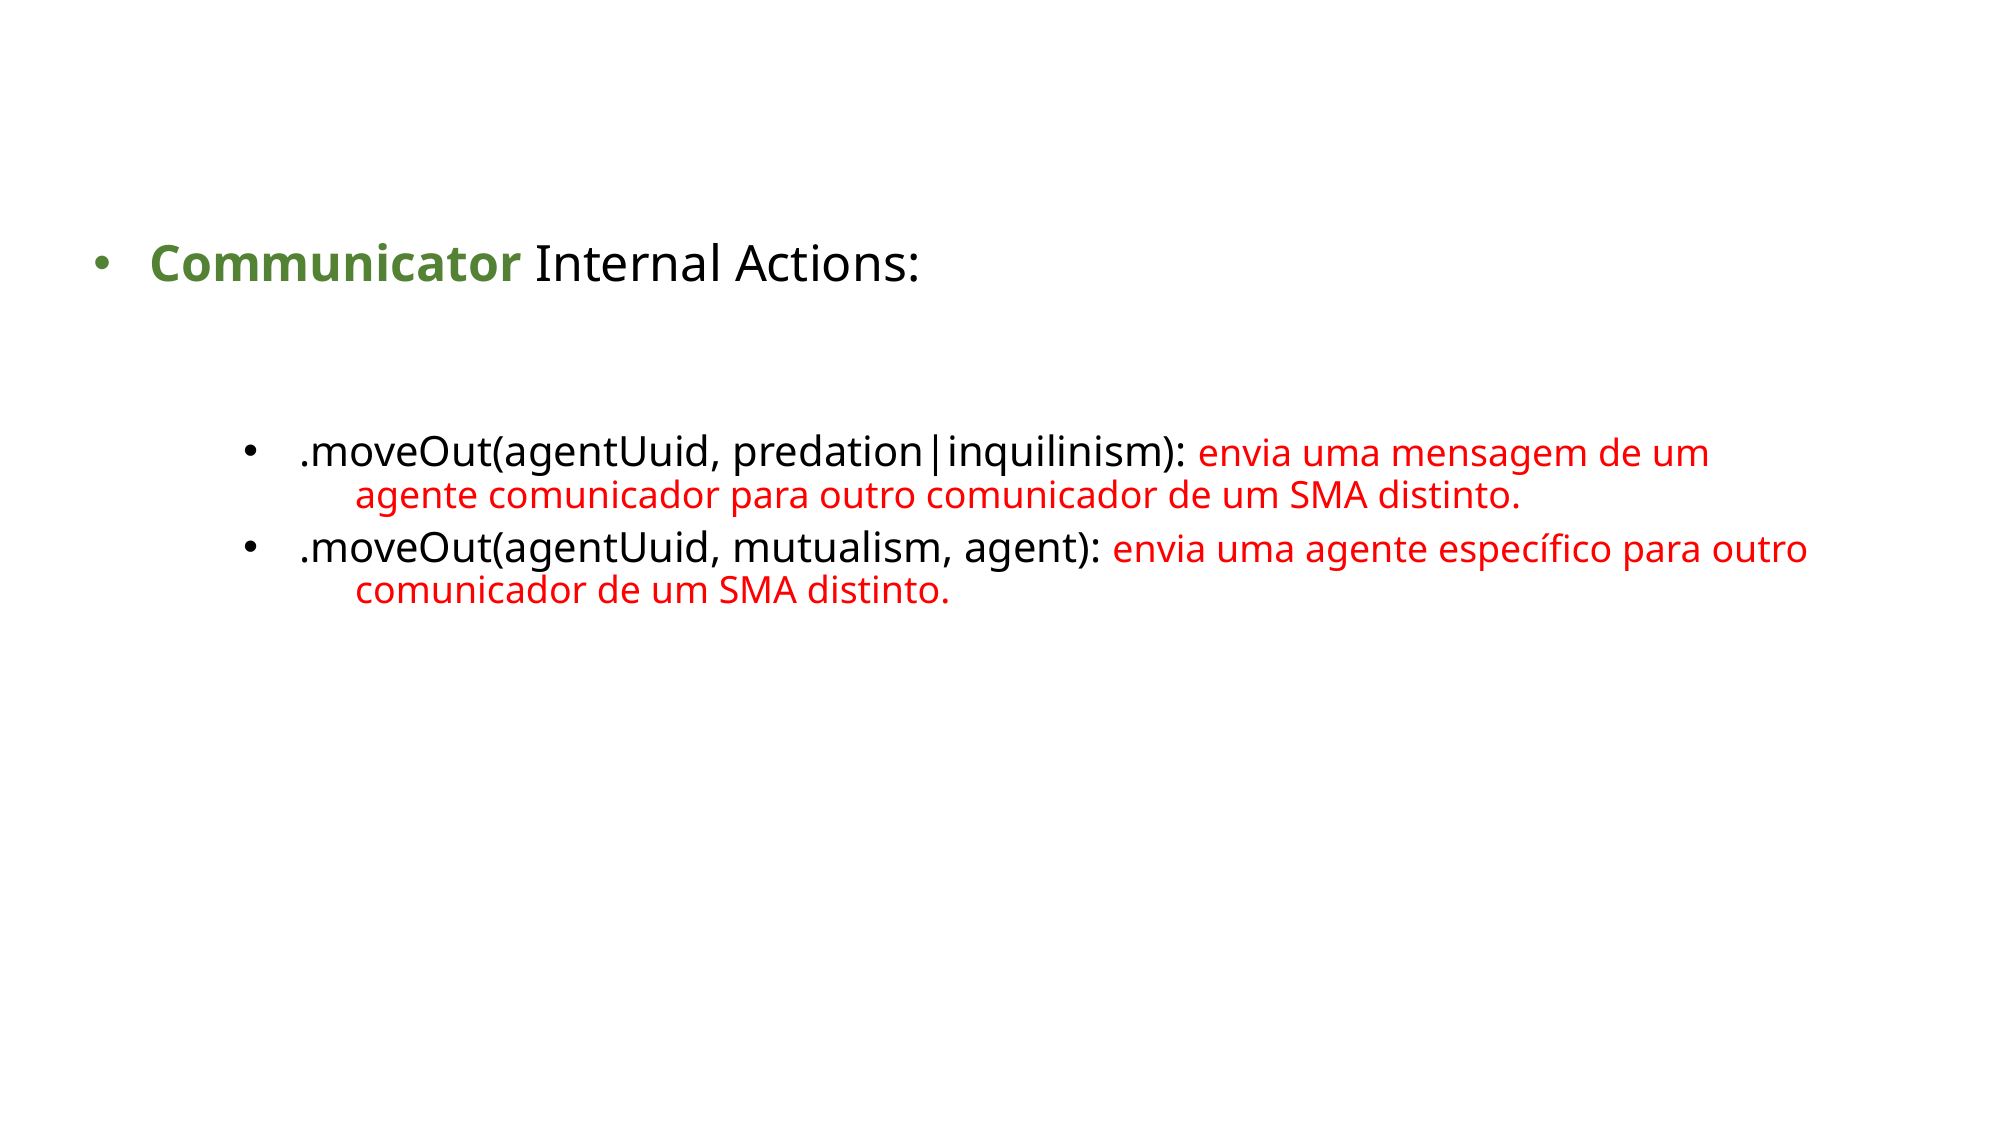

Communicator: Ações Internas
Communicator Internal Actions:
.moveOut(agentUuid, predation|inquilinism): envia uma mensagem de um agente comunicador para outro comunicador de um SMA distinto.
.moveOut(agentUuid, mutualism, agent): envia uma agente específico para outro comunicador de um SMA distinto.